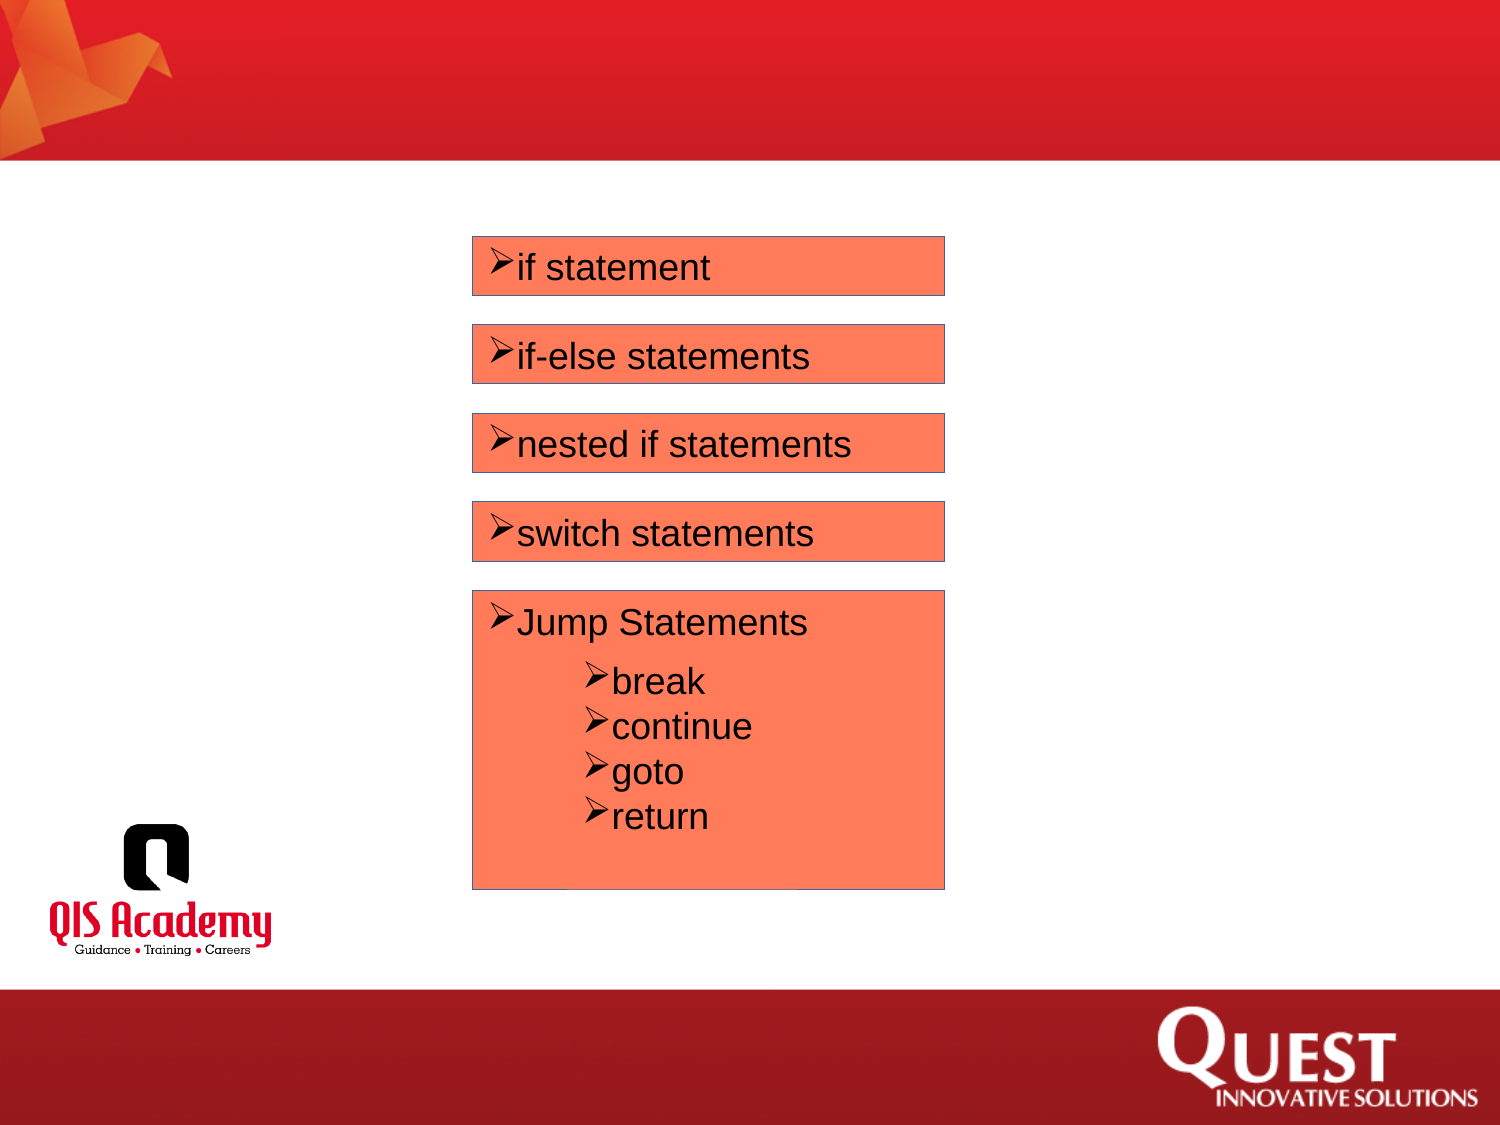

if statement
if-else statements
nested if statements
switch statements
Jump Statements
break
continue
goto
return